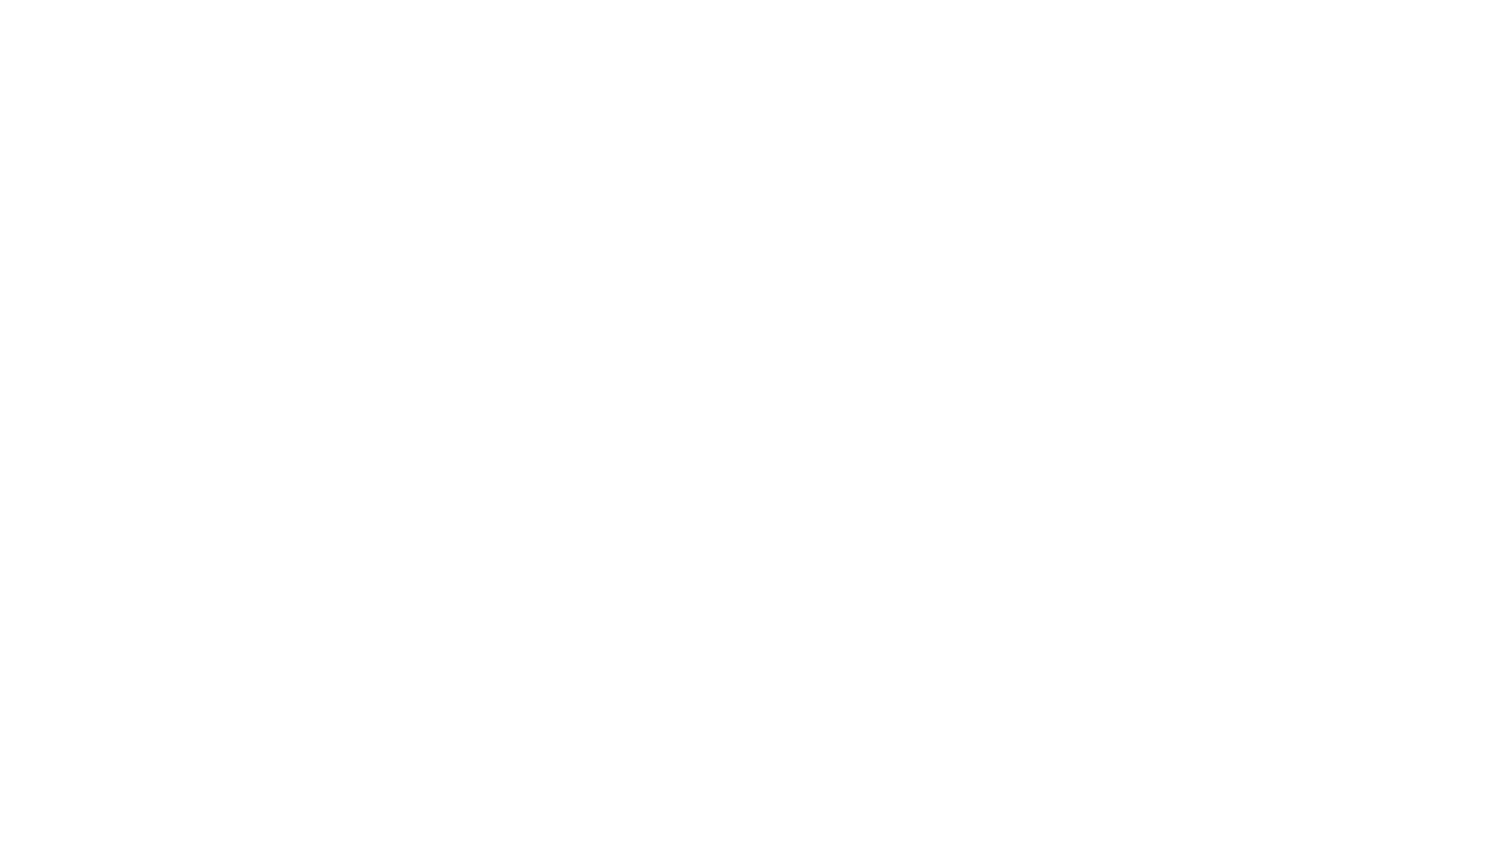

Unidad 1
REGRESIÓN LINEAL
SIMPLE Y MÚLTIPLE